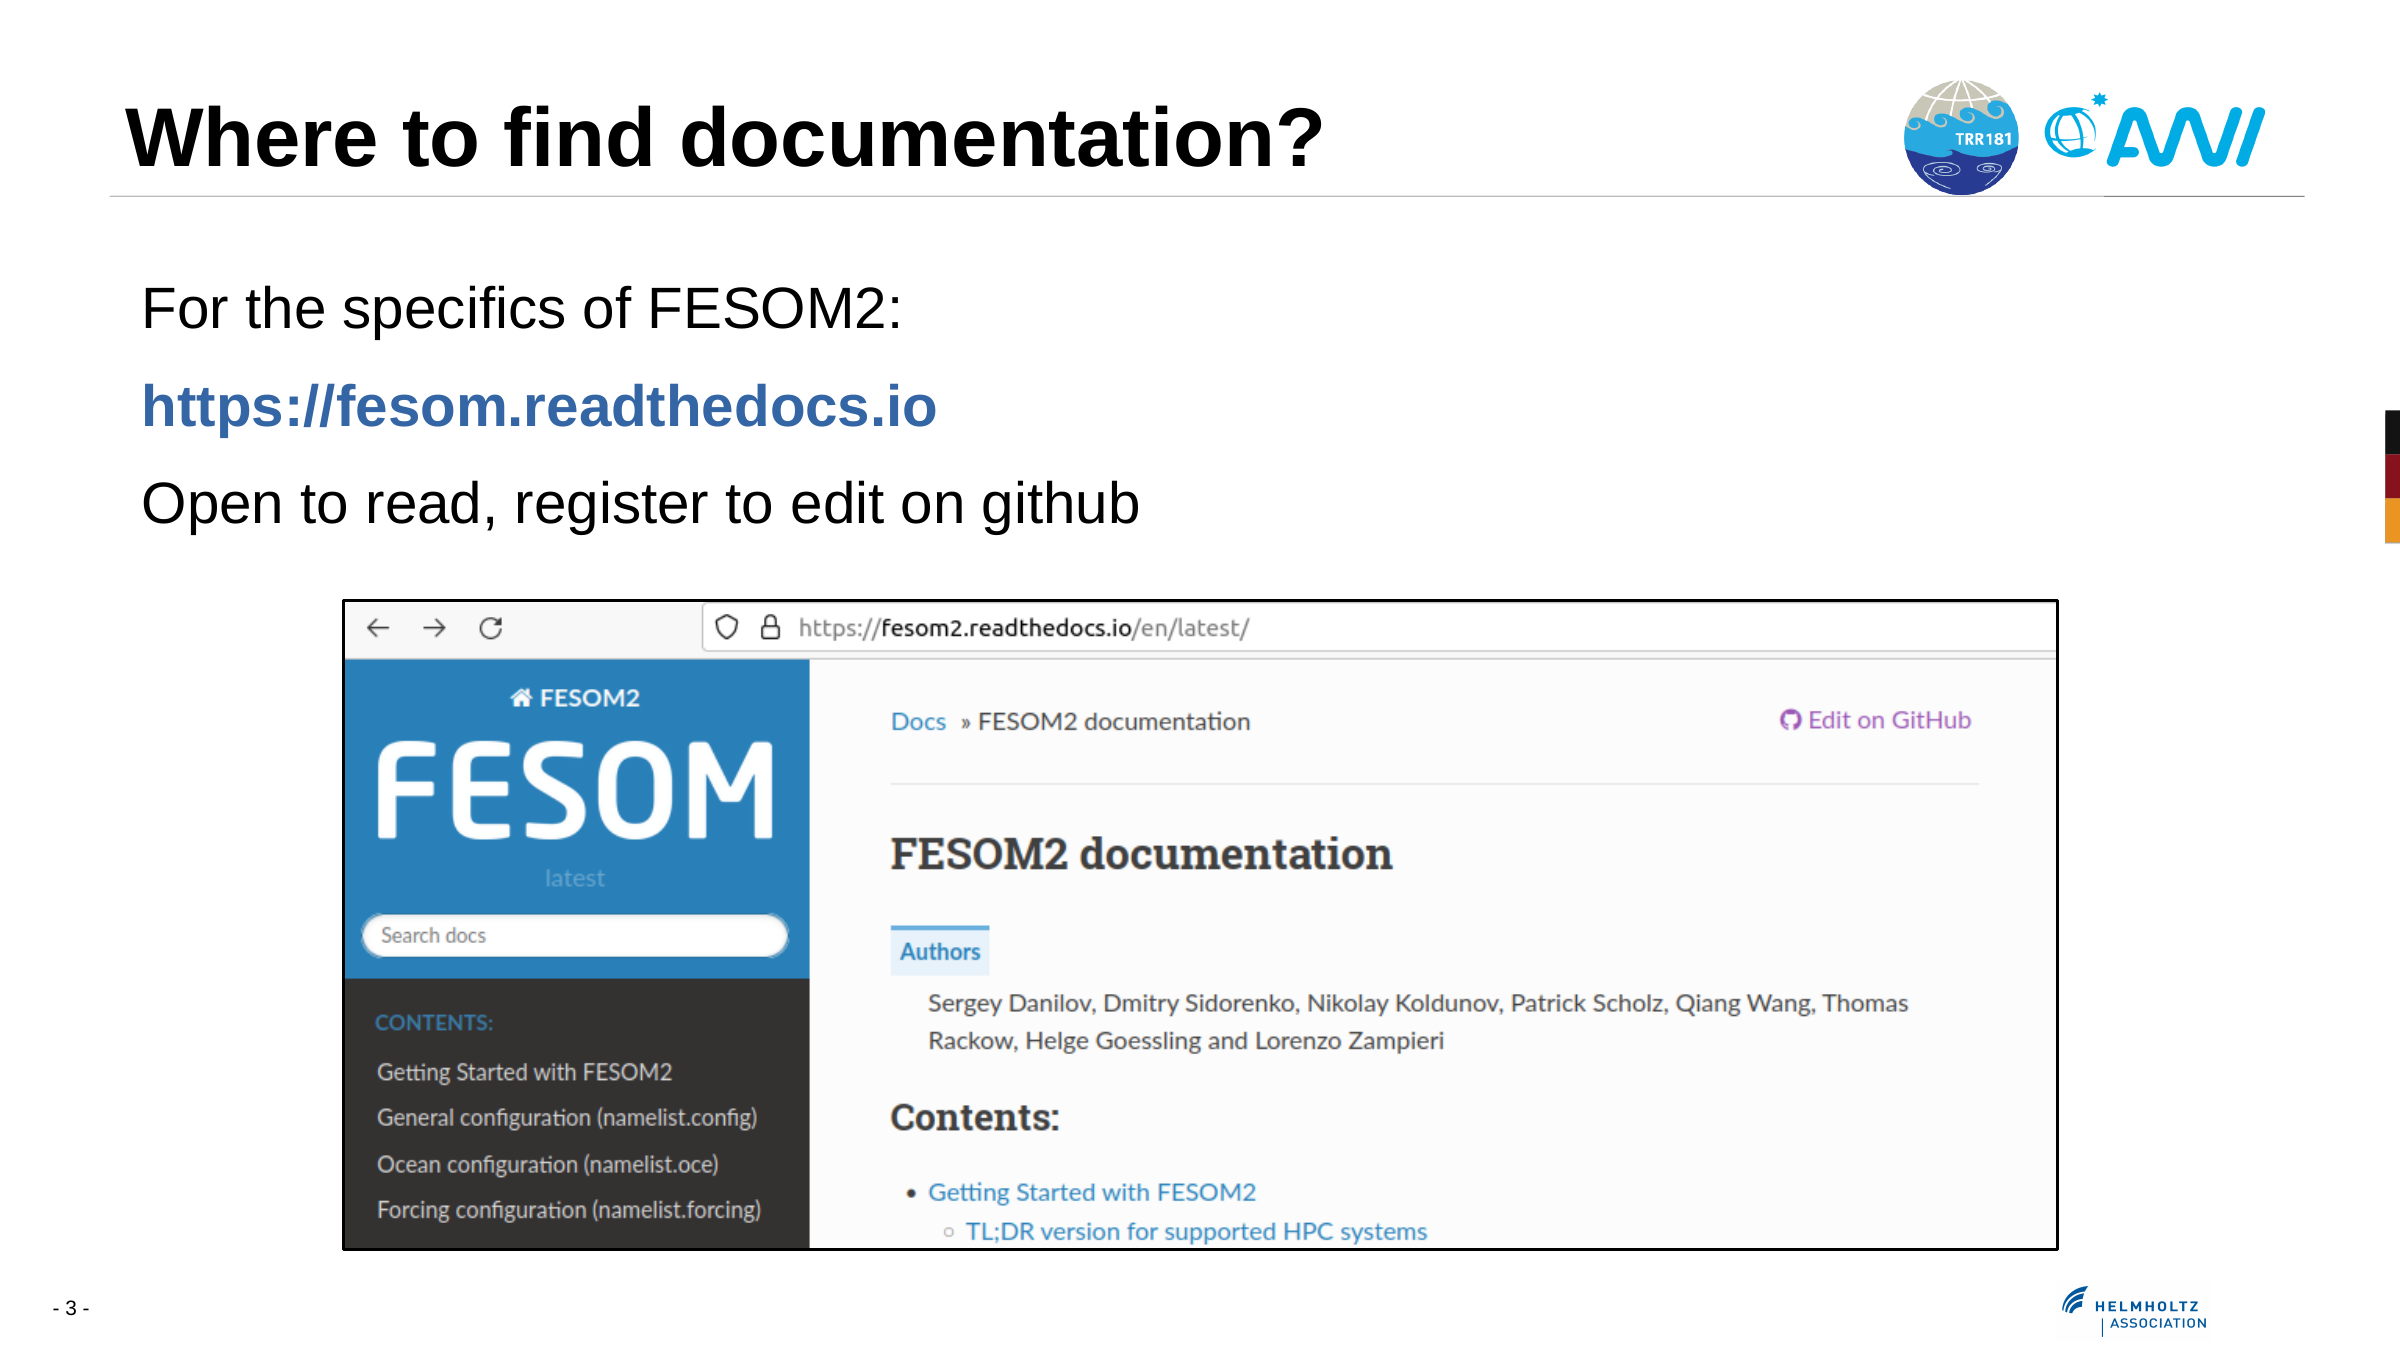

Where to find documentation?
For the specifics of FESOM2:
https://fesom.readthedocs.io
Open to read, register to edit on github